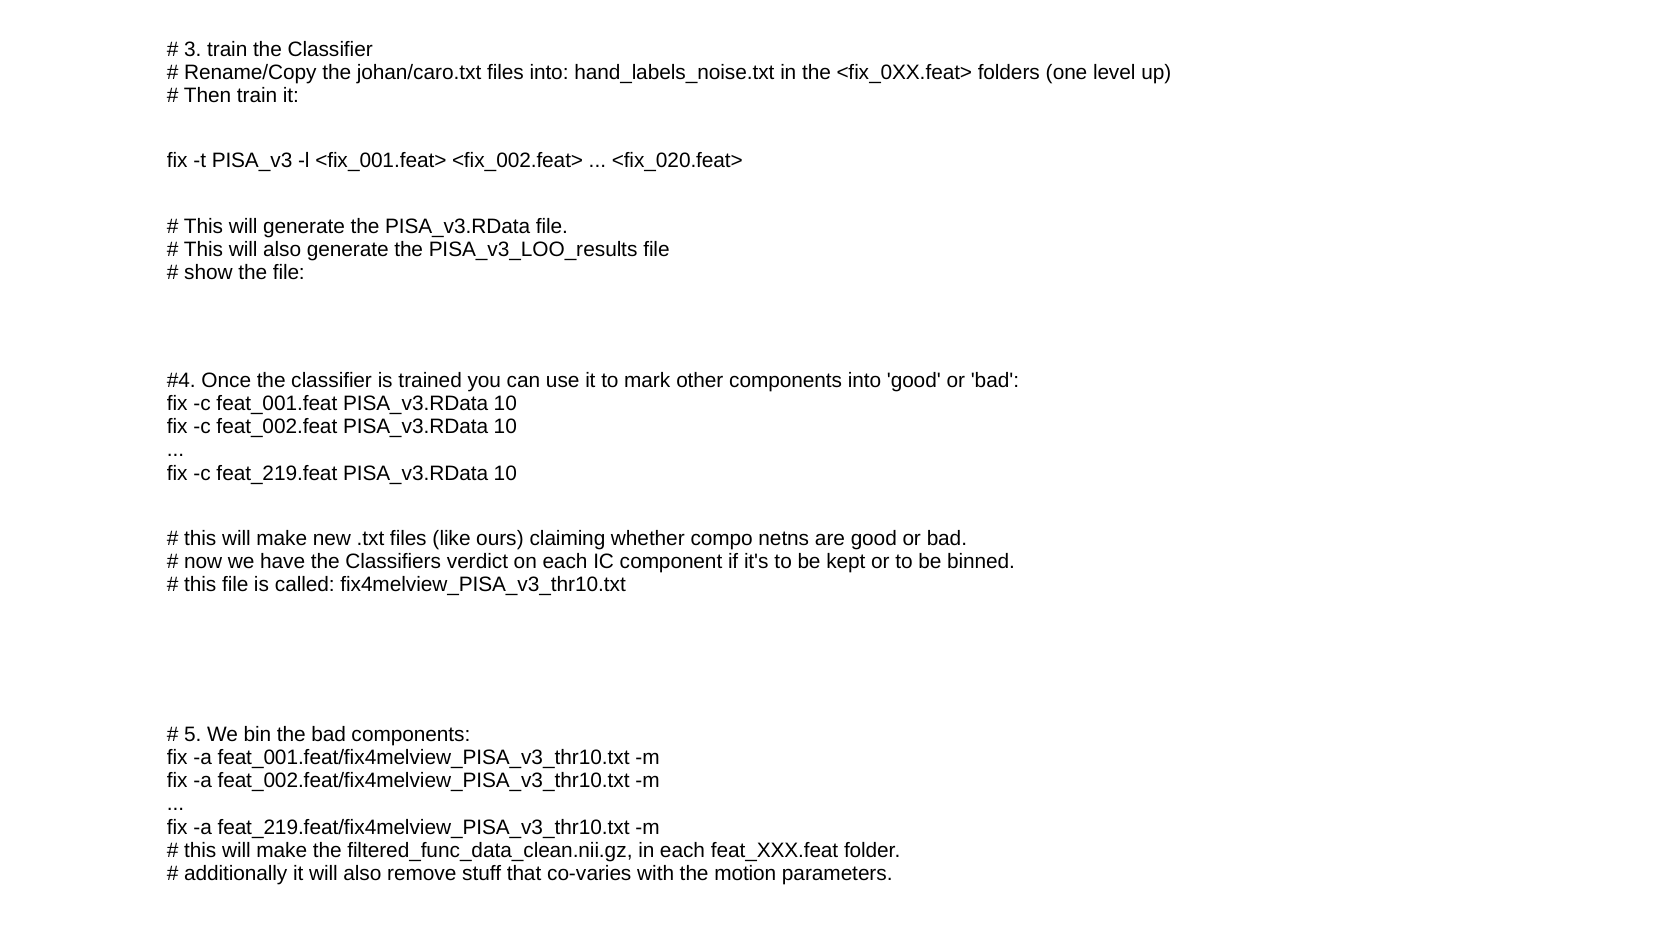

# 3. train the Classifier
# Rename/Copy the johan/caro.txt files into: hand_labels_noise.txt in the <fix_0XX.feat> folders (one level up)
# Then train it:
fix -t PISA_v3 -l <fix_001.feat> <fix_002.feat> ... <fix_020.feat>
# This will generate the PISA_v3.RData file.
# This will also generate the PISA_v3_LOO_results file
# show the file:
#4. Once the classifier is trained you can use it to mark other components into 'good' or 'bad':
fix -c feat_001.feat PISA_v3.RData 10
fix -c feat_002.feat PISA_v3.RData 10
...
fix -c feat_219.feat PISA_v3.RData 10
# this will make new .txt files (like ours) claiming whether compo netns are good or bad.
# now we have the Classifiers verdict on each IC component if it's to be kept or to be binned.
# this file is called: fix4melview_PISA_v3_thr10.txt
# 5. We bin the bad components:
fix -a feat_001.feat/fix4melview_PISA_v3_thr10.txt -m
fix -a feat_002.feat/fix4melview_PISA_v3_thr10.txt -m
...
fix -a feat_219.feat/fix4melview_PISA_v3_thr10.txt -m
# this will make the filtered_func_data_clean.nii.gz, in each feat_XXX.feat folder.
# additionally it will also remove stuff that co-varies with the motion parameters.